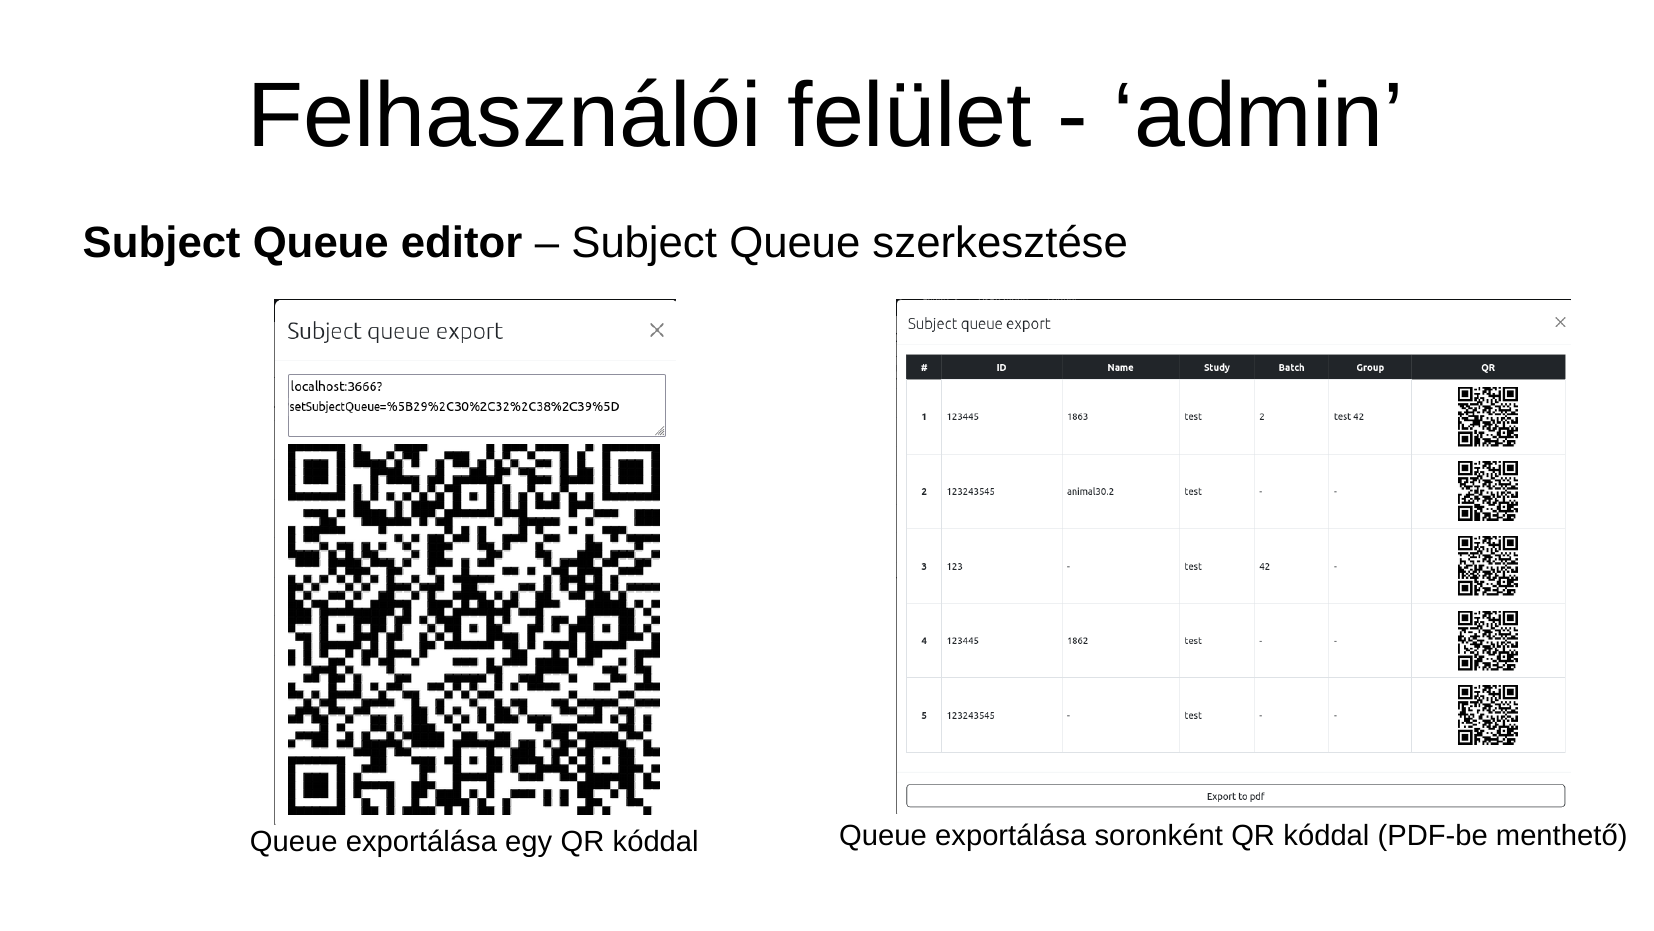

# Felhasználói felület - ‘admin’
Subject Queue editor – Subject Queue szerkesztése
Queue exportálása egy QR kóddal
Queue exportálása soronként QR kóddal (PDF-be menthető)